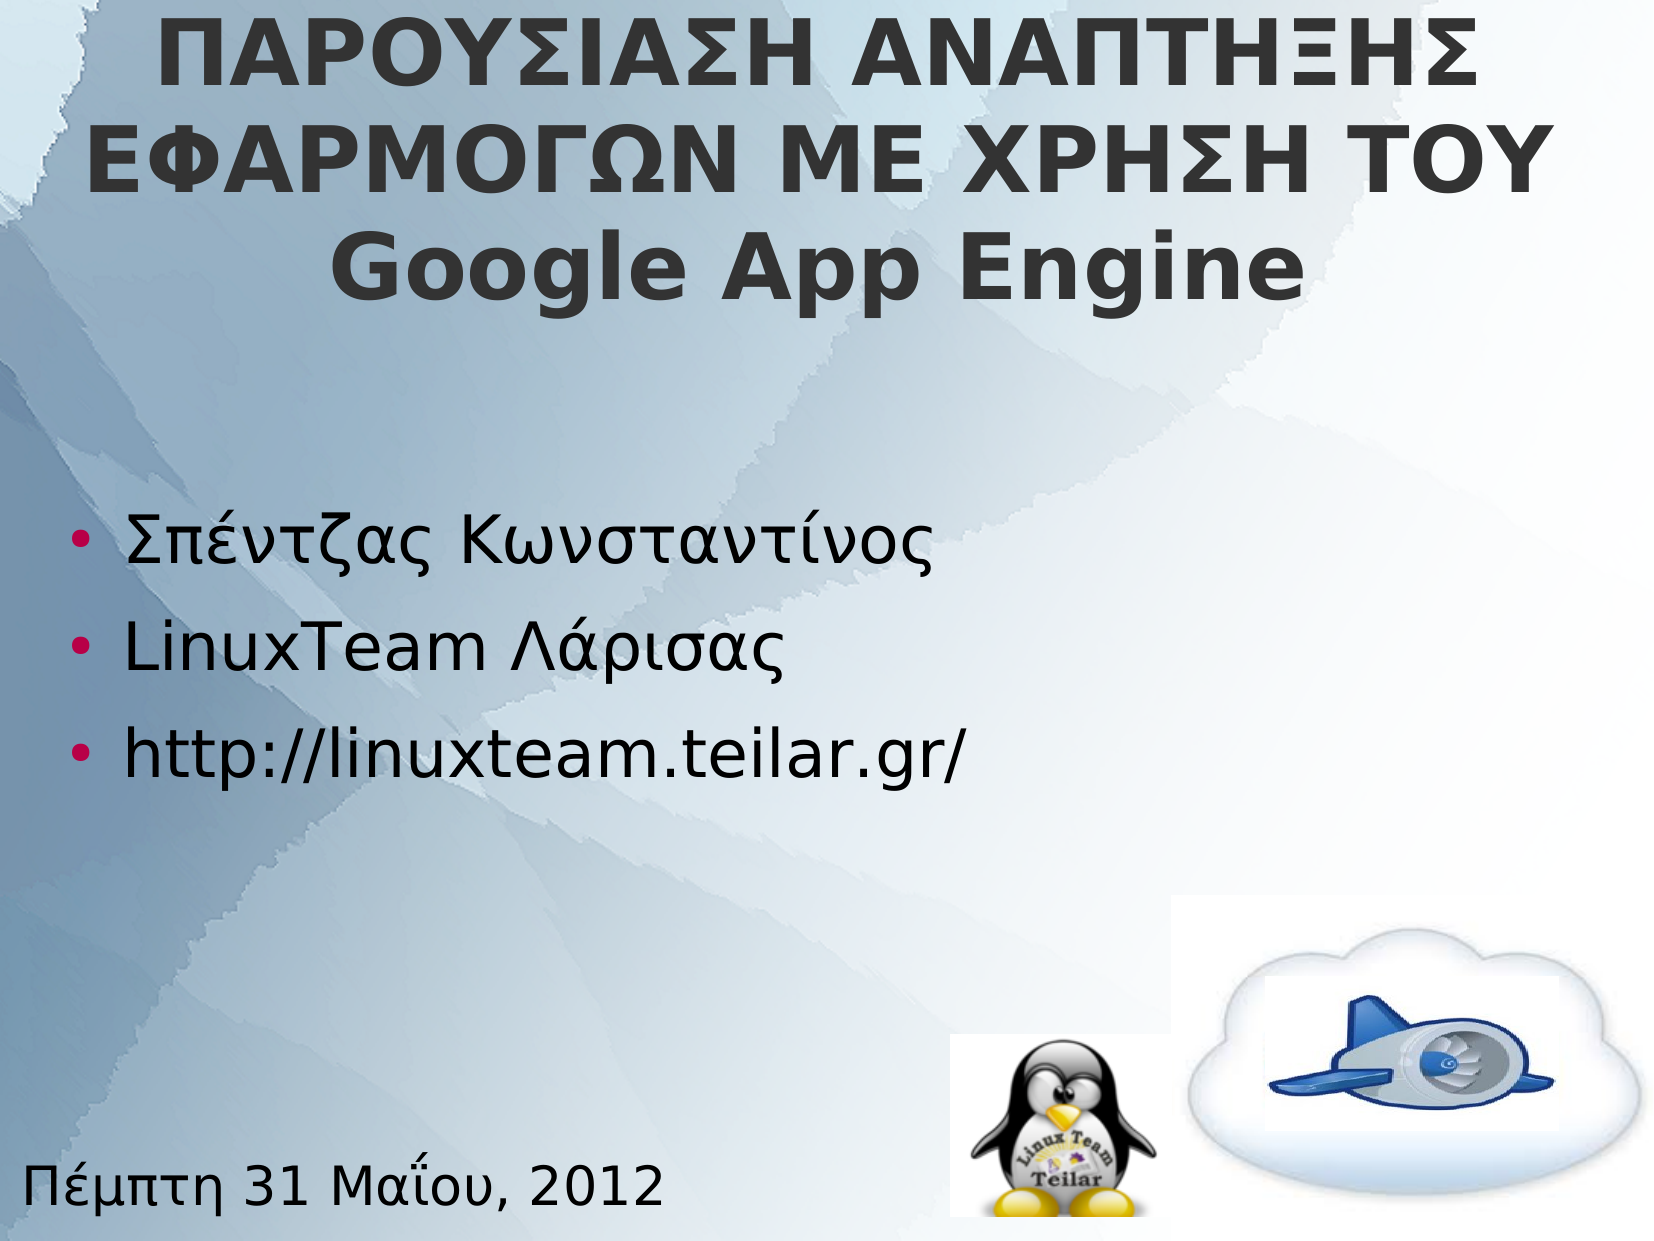

# ΠΑΡΟΥΣΙΑΣΗ ΑΝΑΠΤΗΞΗΣ ΕΦΑΡΜΟΓΩΝ ΜΕ ΧΡΗΣΗ ΤΟΥ Google App Engine
Σπέντζας Κωνσταντίνος
LinuxTeam Λάρισας
http://linuxteam.teilar.gr/
Πέμπτη 31 Μαΐου, 2012